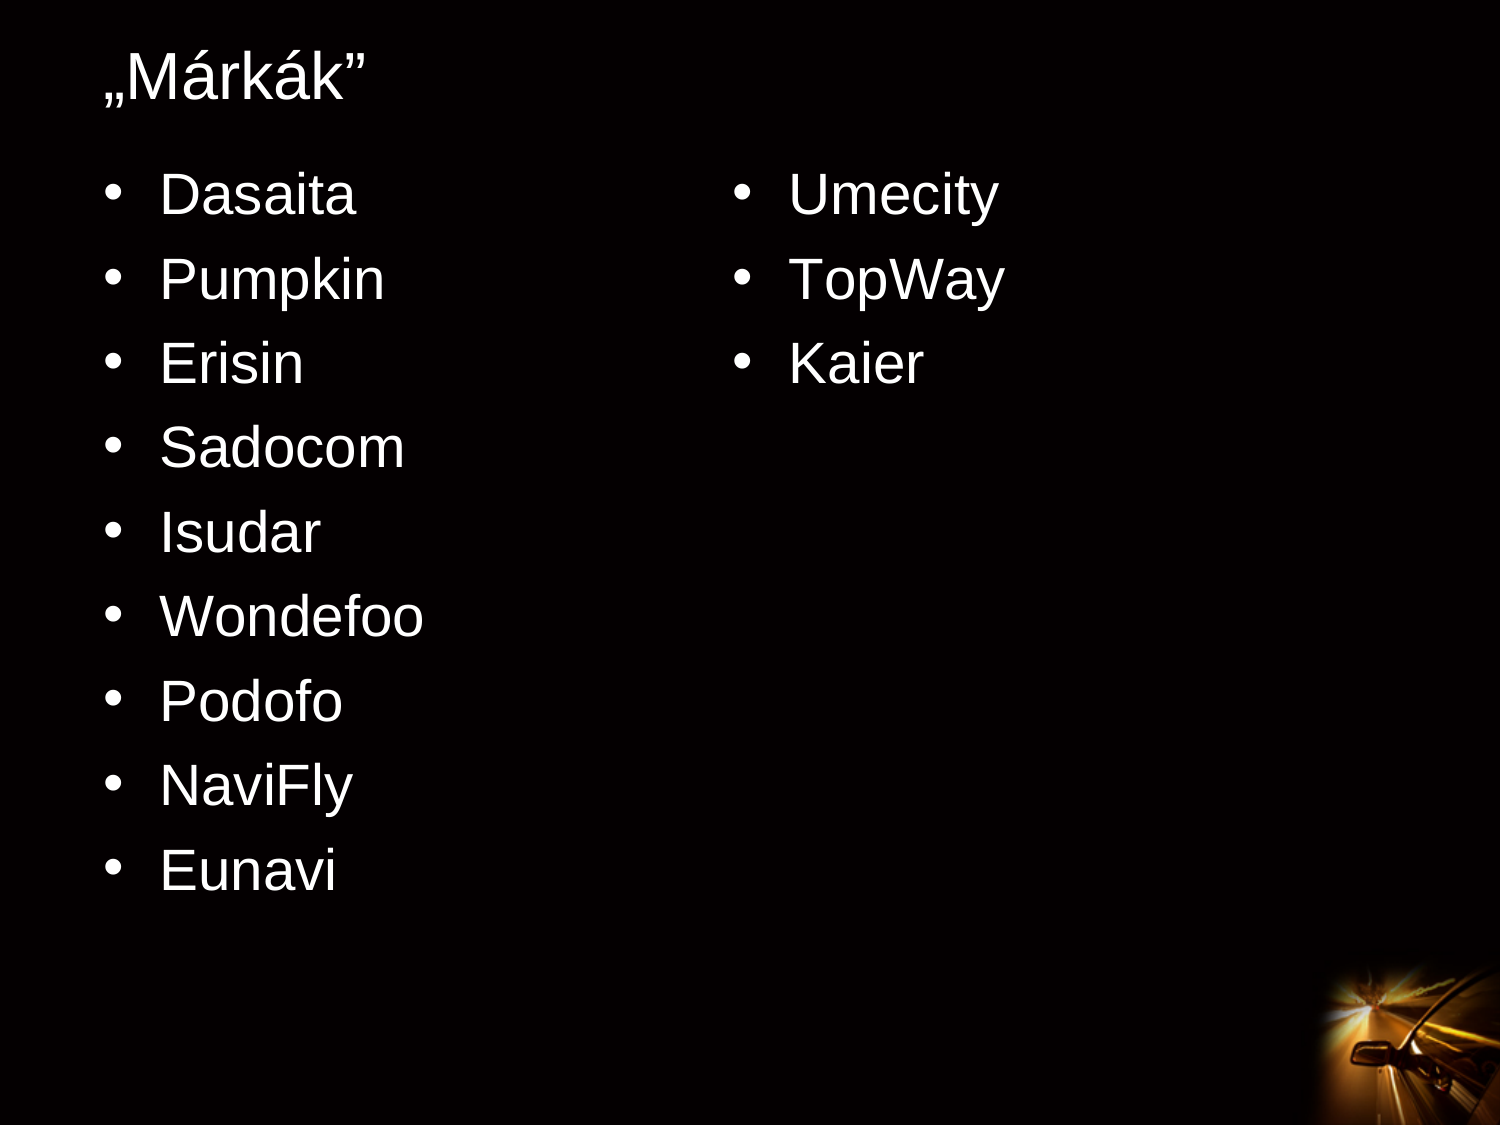

# „Márkák”
Dasaita
Pumpkin
Erisin
Sadocom
Isudar
Wondefoo
Podofo
NaviFly
Eunavi
Umecity
TopWay
Kaier